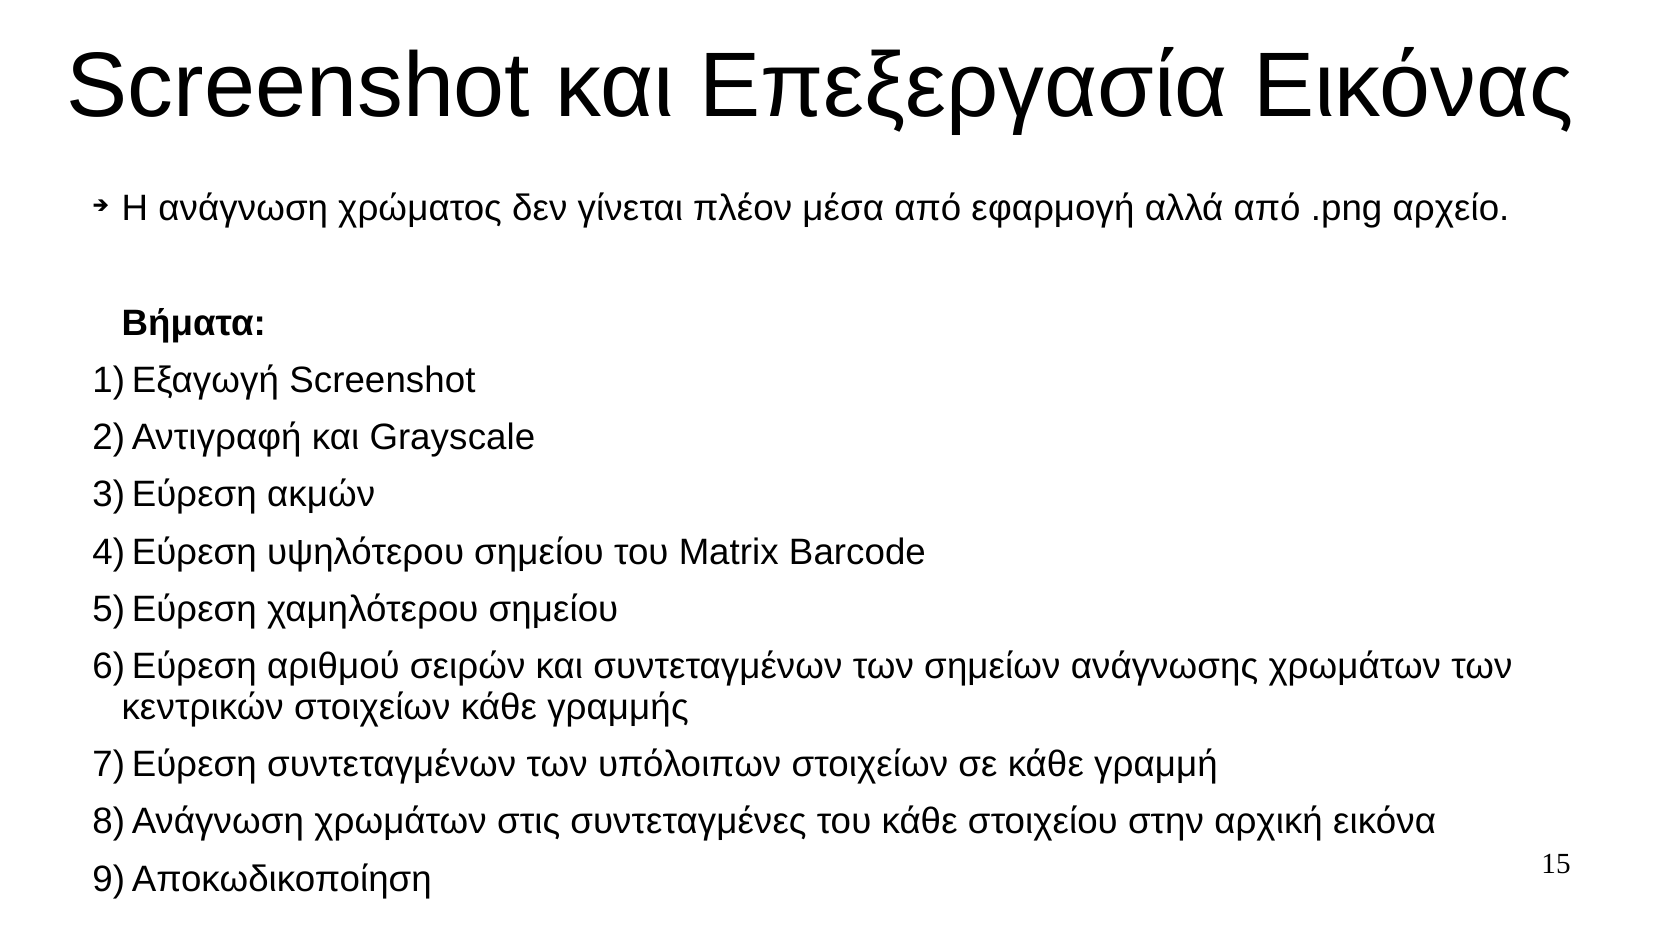

# Screenshot και Επεξεργασία Εικόνας
Η ανάγνωση χρώματος δεν γίνεται πλέον μέσα από εφαρμογή αλλά από .png αρχείο.
Βήματα:
 Εξαγωγή Screenshot
 Αντιγραφή και Grayscale
 Εύρεση ακμών
 Εύρεση υψηλότερου σημείου του Matrix Barcode
 Εύρεση χαμηλότερου σημείου
 Εύρεση αριθμού σειρών και συντεταγμένων των σημείων ανάγνωσης χρωμάτων των κεντρικών στοιχείων κάθε γραμμής
 Εύρεση συντεταγμένων των υπόλοιπων στοιχείων σε κάθε γραμμή
 Ανάγνωση χρωμάτων στις συντεταγμένες του κάθε στοιχείου στην αρχική εικόνα
 Αποκωδικοποίηση
15